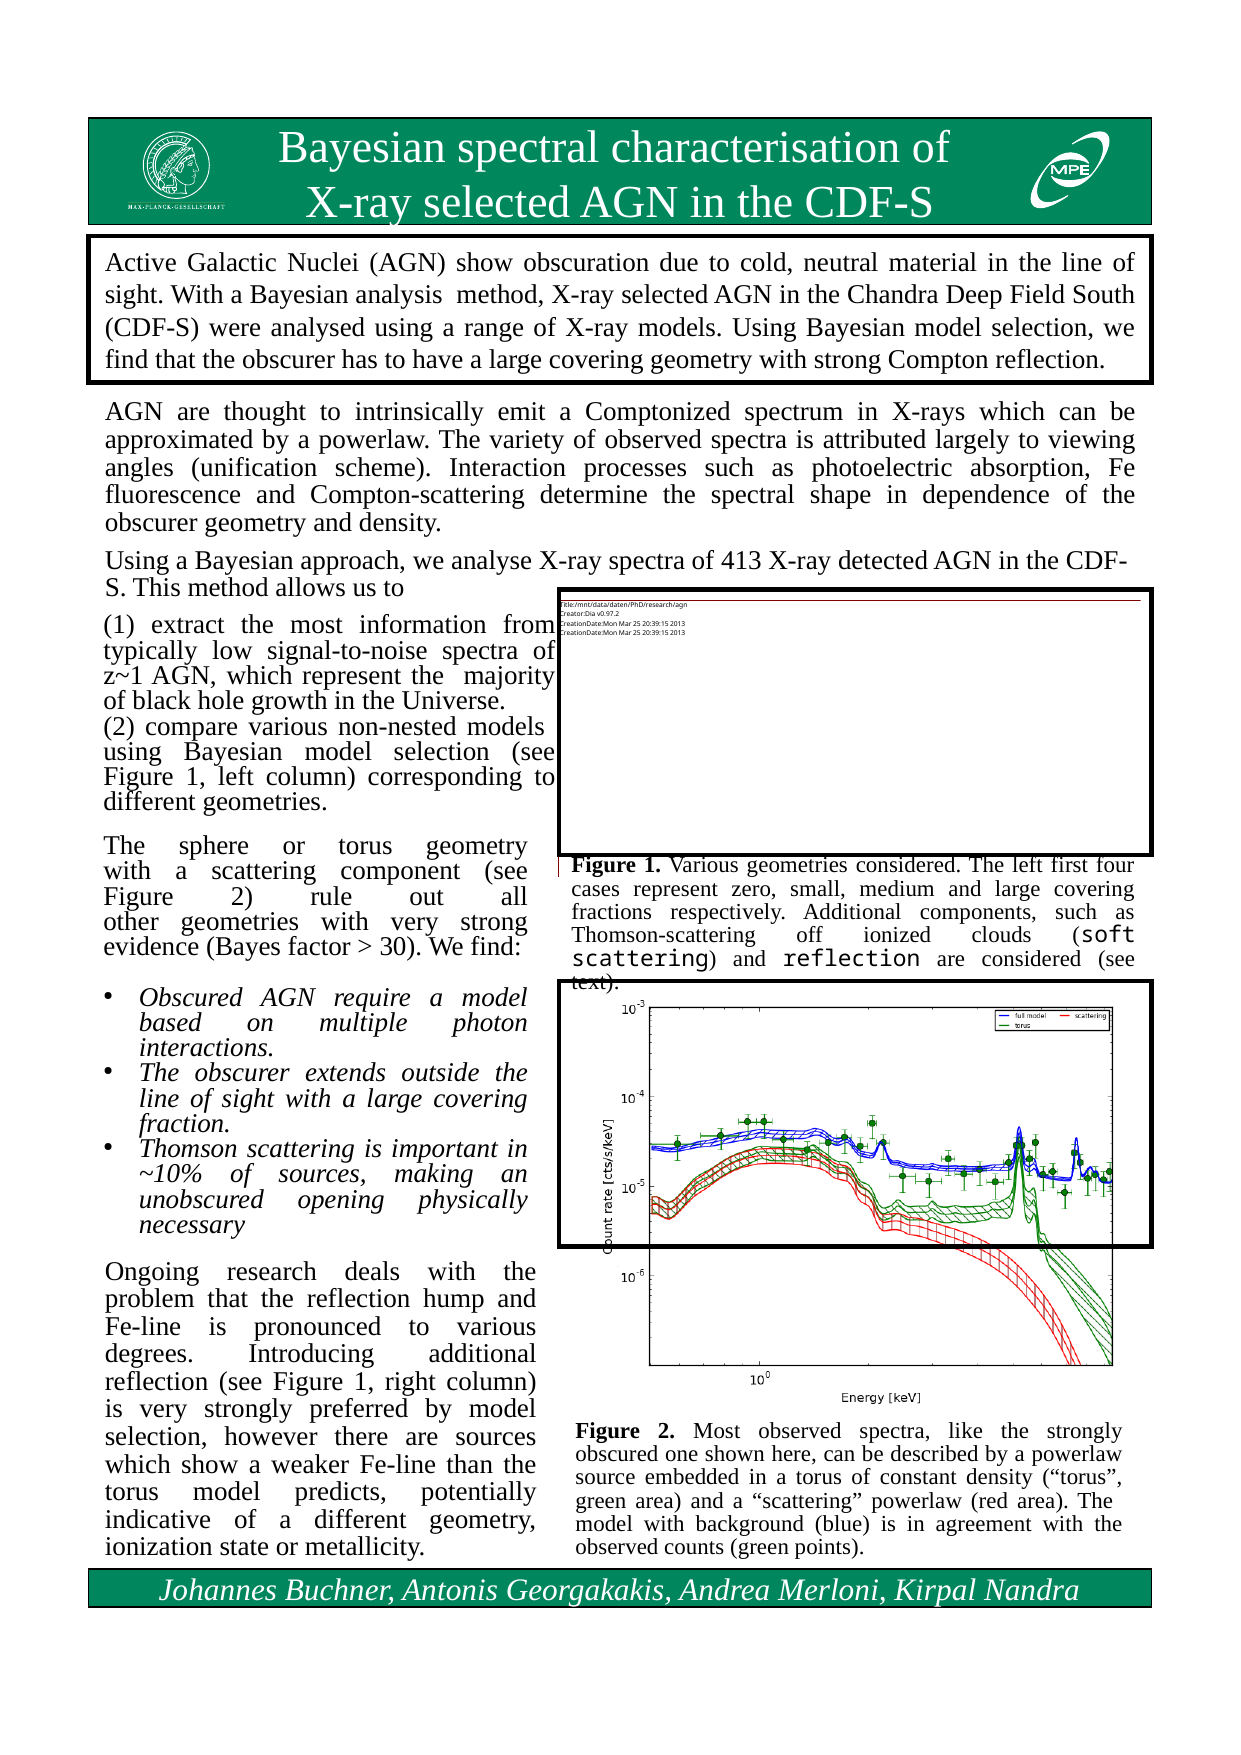

Bayesian spectral characterisation of
X-ray selected AGN in the CDF-S
Active Galactic Nuclei (AGN) show obscuration due to cold, neutral material in the line of sight. With a Bayesian analysis method, X-ray selected AGN in the Chandra Deep Field South (CDF-S) were analysed using a range of X-ray models. Using Bayesian model selection, we find that the obscurer has to have a large covering geometry with strong Compton reflection.
AGN are thought to intrinsically emit a Comptonized spectrum in X-rays which can be approximated by a powerlaw. The variety of observed spectra is attributed largely to viewing angles (unification scheme). Interaction processes such as photoelectric absorption, Fe fluorescence and Compton-scattering determine the spectral shape in dependence of the obscurer geometry and density.
Using a Bayesian approach, we analyse X-ray spectra of 413 X-ray detected AGN in the CDF-S. This method allows us to
(1) extract the most information from typically low signal-to-noise spectra of z~1 AGN, which represent the majority of black hole growth in the Universe.
(2) compare various non-nested models using Bayesian model selection (see Figure 1, left column) corresponding to different geometries.
The sphere or torus geometry
with a scattering component (see Figure 2) rule out all
other geometries with very strong evidence (Bayes factor > 30). We find:
Obscured AGN require a model based on multiple photon interactions.
The obscurer extends outside the line of sight with a large covering fraction.
Thomson scattering is important in ~10% of sources, making an unobscured opening physically necessary
Figure 1. Various geometries considered. The left first four cases represent zero, small, medium and large covering fractions respectively. Additional components, such as Thomson-scattering off ionized clouds (soft scattering) and reflection are considered (see text).
Ongoing research deals with the problem that the reflection hump and Fe-line is pronounced to various degrees. Introducing additional reflection (see Figure 1, right column) is very strongly preferred by model selection, however there are sources which show a weaker Fe-line than the torus model predicts, potentially indicative of a different geometry, ionization state or metallicity.
Figure 2. Most observed spectra, like the strongly obscured one shown here, can be described by a powerlaw source embedded in a torus of constant density (“torus”, green area) and a “scattering” powerlaw (red area). The model with background (blue) is in agreement with the observed counts (green points).
Johannes Buchner, Antonis Georgakakis, Andrea Merloni, Kirpal Nandra